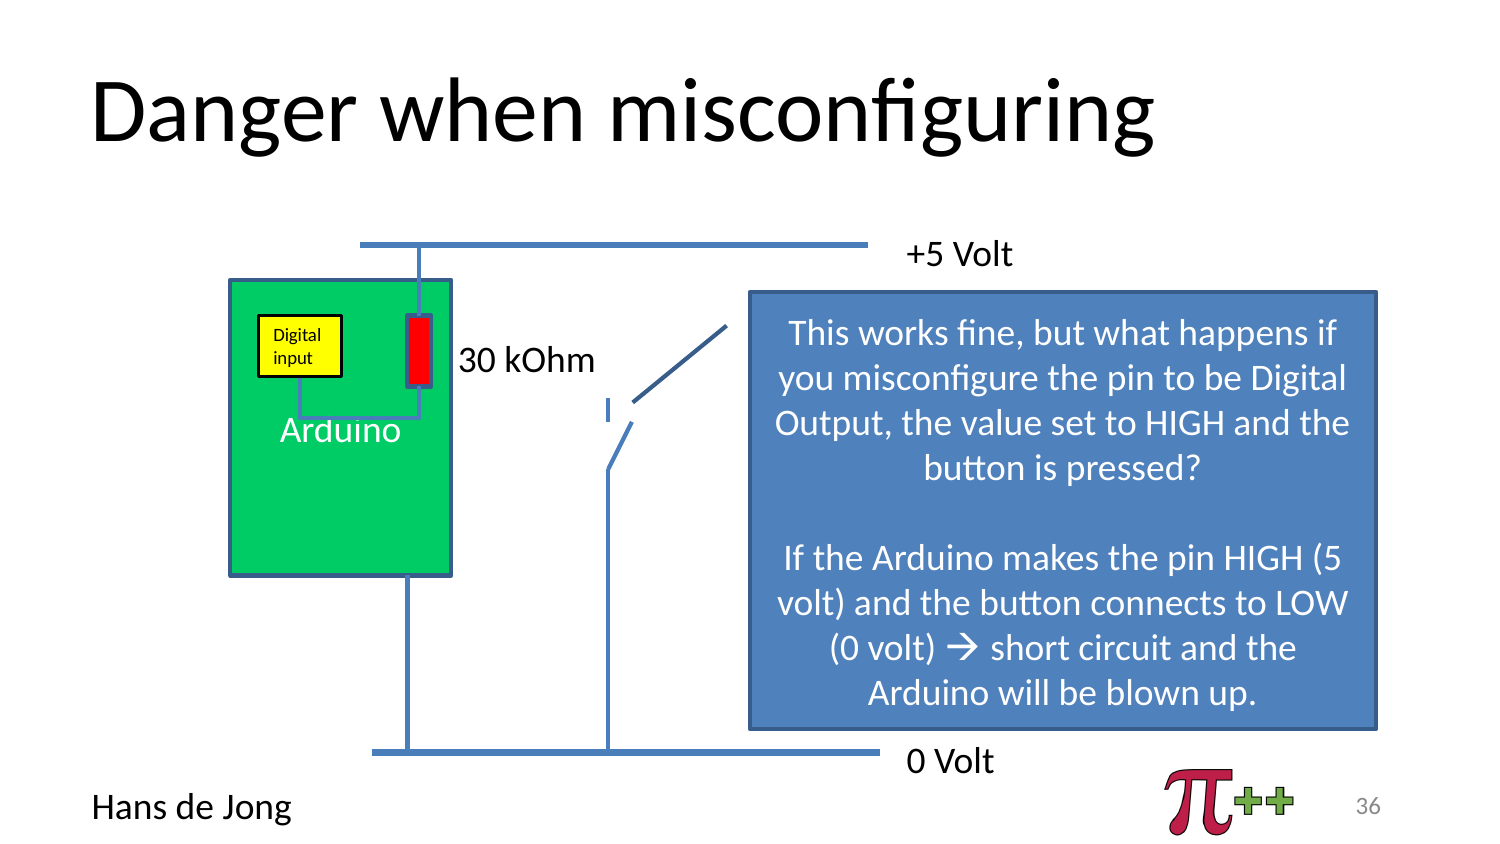

# Danger when misconfiguring
+5 Volt
Arduino
This works fine, but what happens if you misconfigure the pin to be Digital Output, the value set to HIGH and the button is pressed?
If the Arduino makes the pin HIGH (5 volt) and the button connects to LOW (0 volt)  short circuit and the Arduino will be blown up.
Digital input
30 kOhm
0 Volt
32